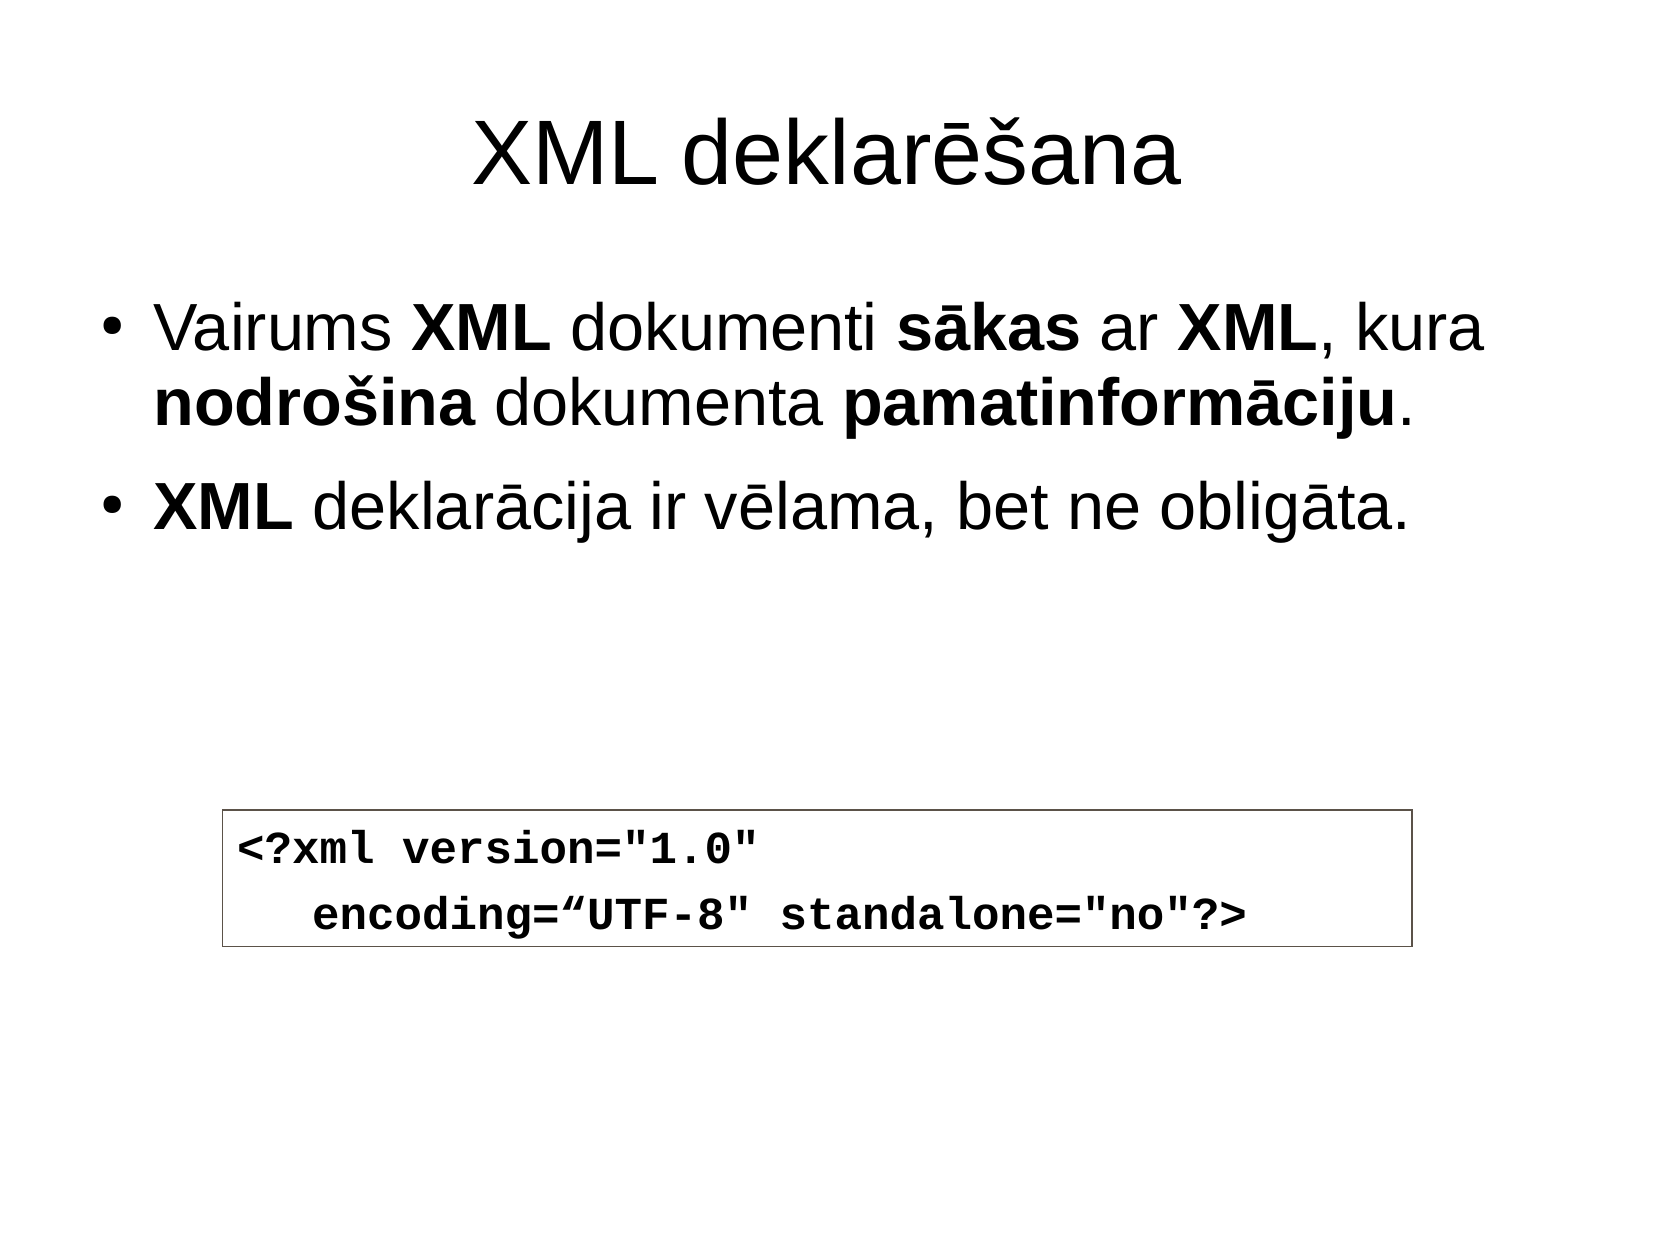

# XML deklarēšana
Vairums XML dokumenti sākas ar XML, kura nodrošina dokumenta pamatinformāciju.
XML deklarācija ir vēlama, bet ne obligāta.
<?xml version="1.0"
	encoding=“UTF-8" standalone="no"?>